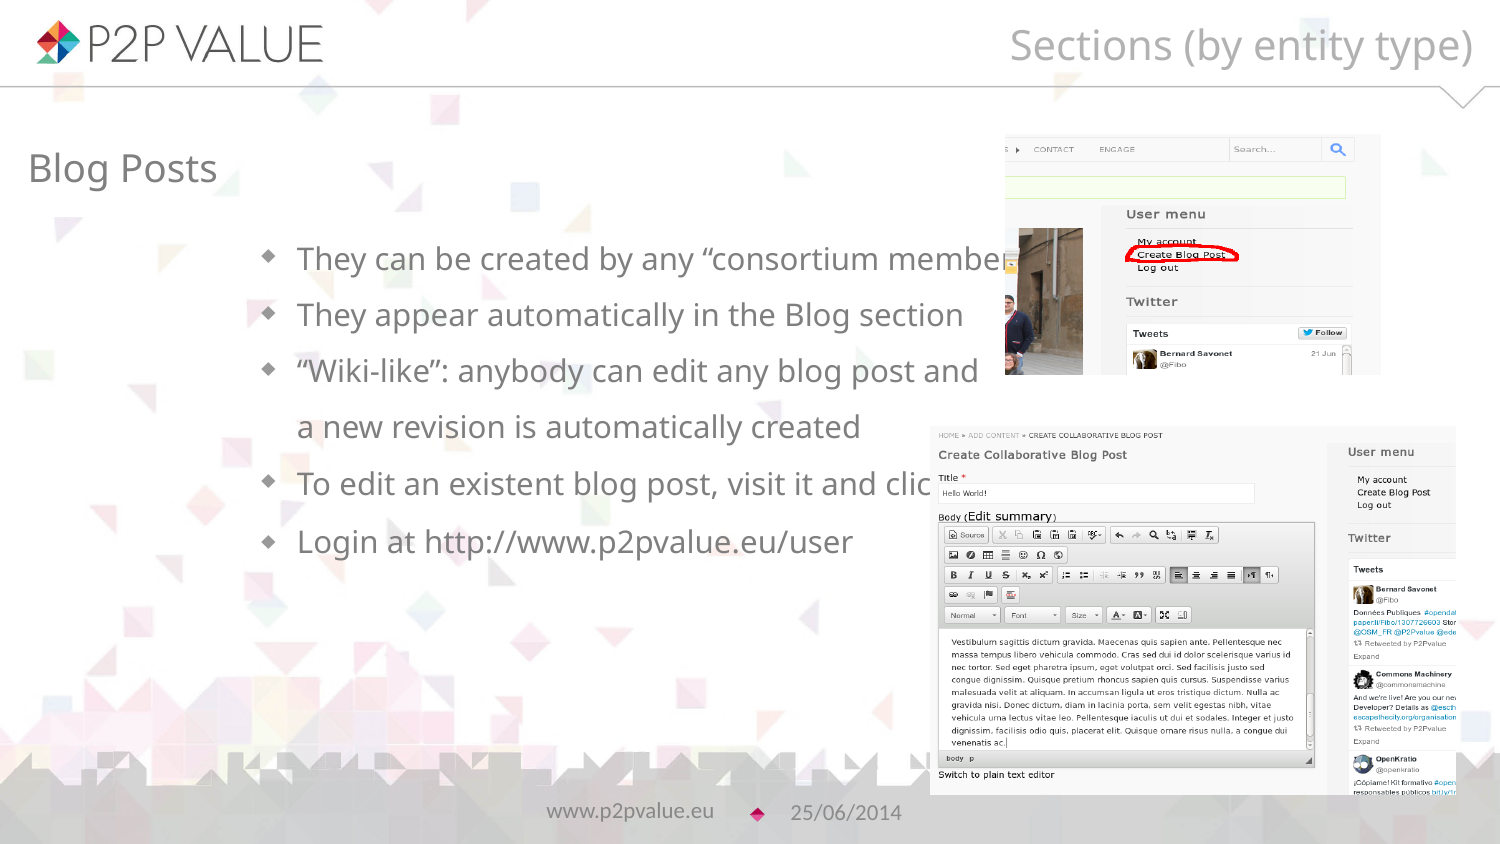

# Sections (by entity type)
Blog Posts
They can be created by any “consortium member”
They appear automatically in the Blog section
“Wiki-like”: anybody can edit any blog post and
a new revision is automatically created
To edit an existent blog post, visit it and click “edit”
Login at http://www.p2pvalue.eu/user
25/06/2014
www.p2pvalue.eu